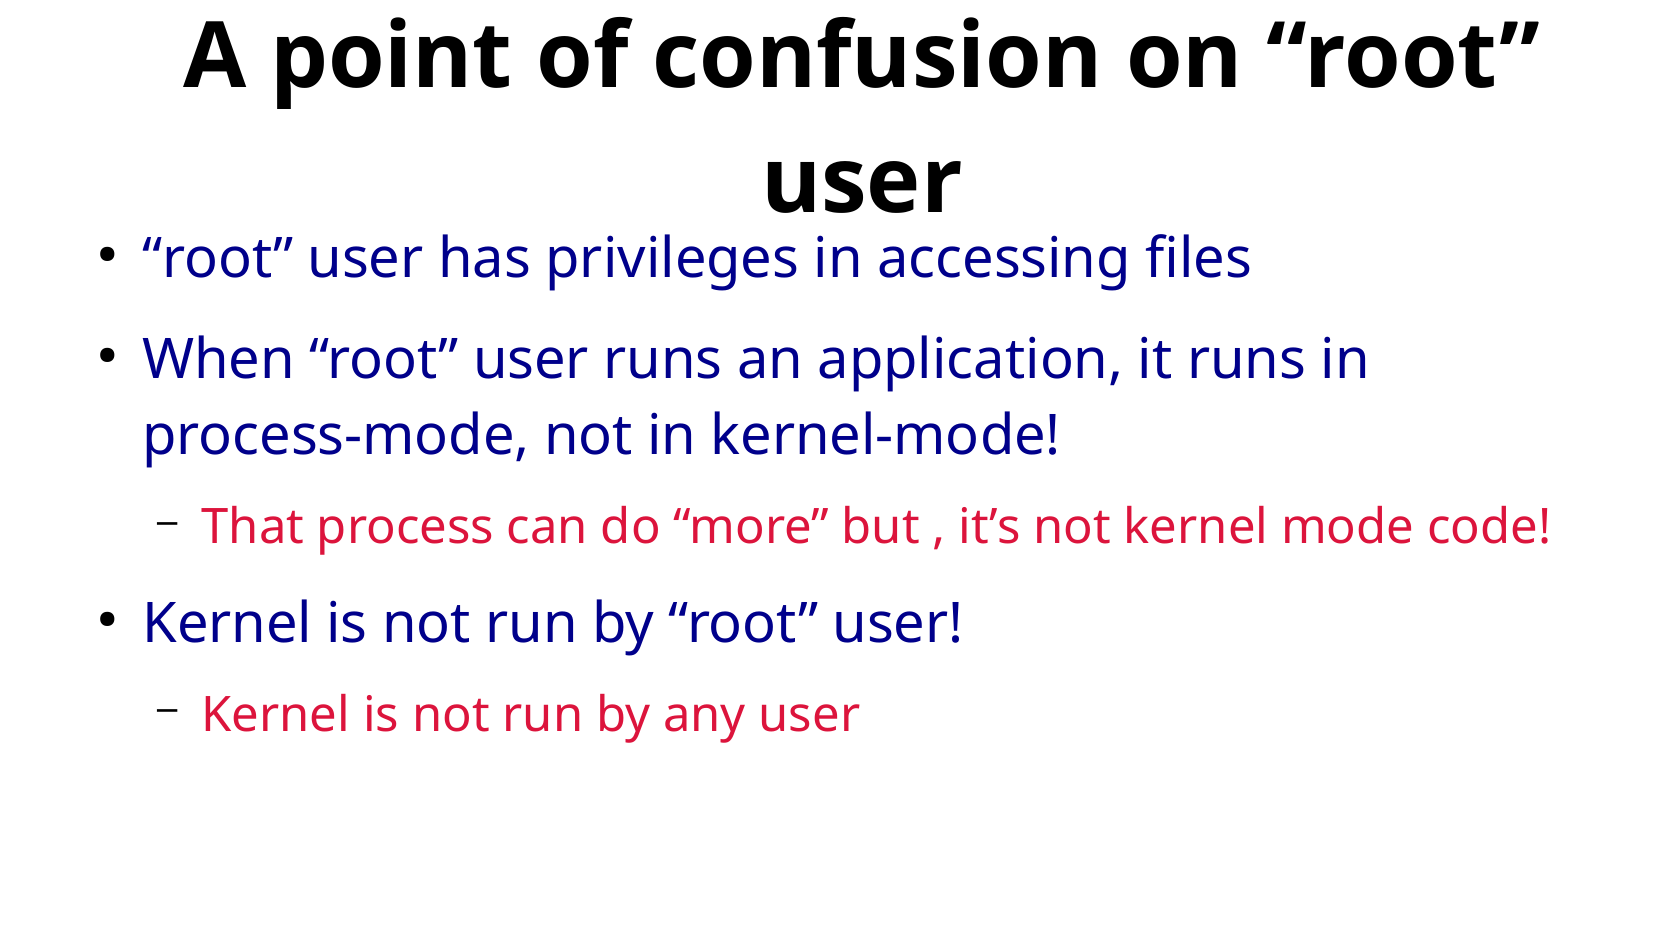

# A point of confusion on “root” user
“root” user has privileges in accessing files
When “root” user runs an application, it runs in process-mode, not in kernel-mode!
That process can do “more” but , it’s not kernel mode code!
Kernel is not run by “root” user!
Kernel is not run by any user